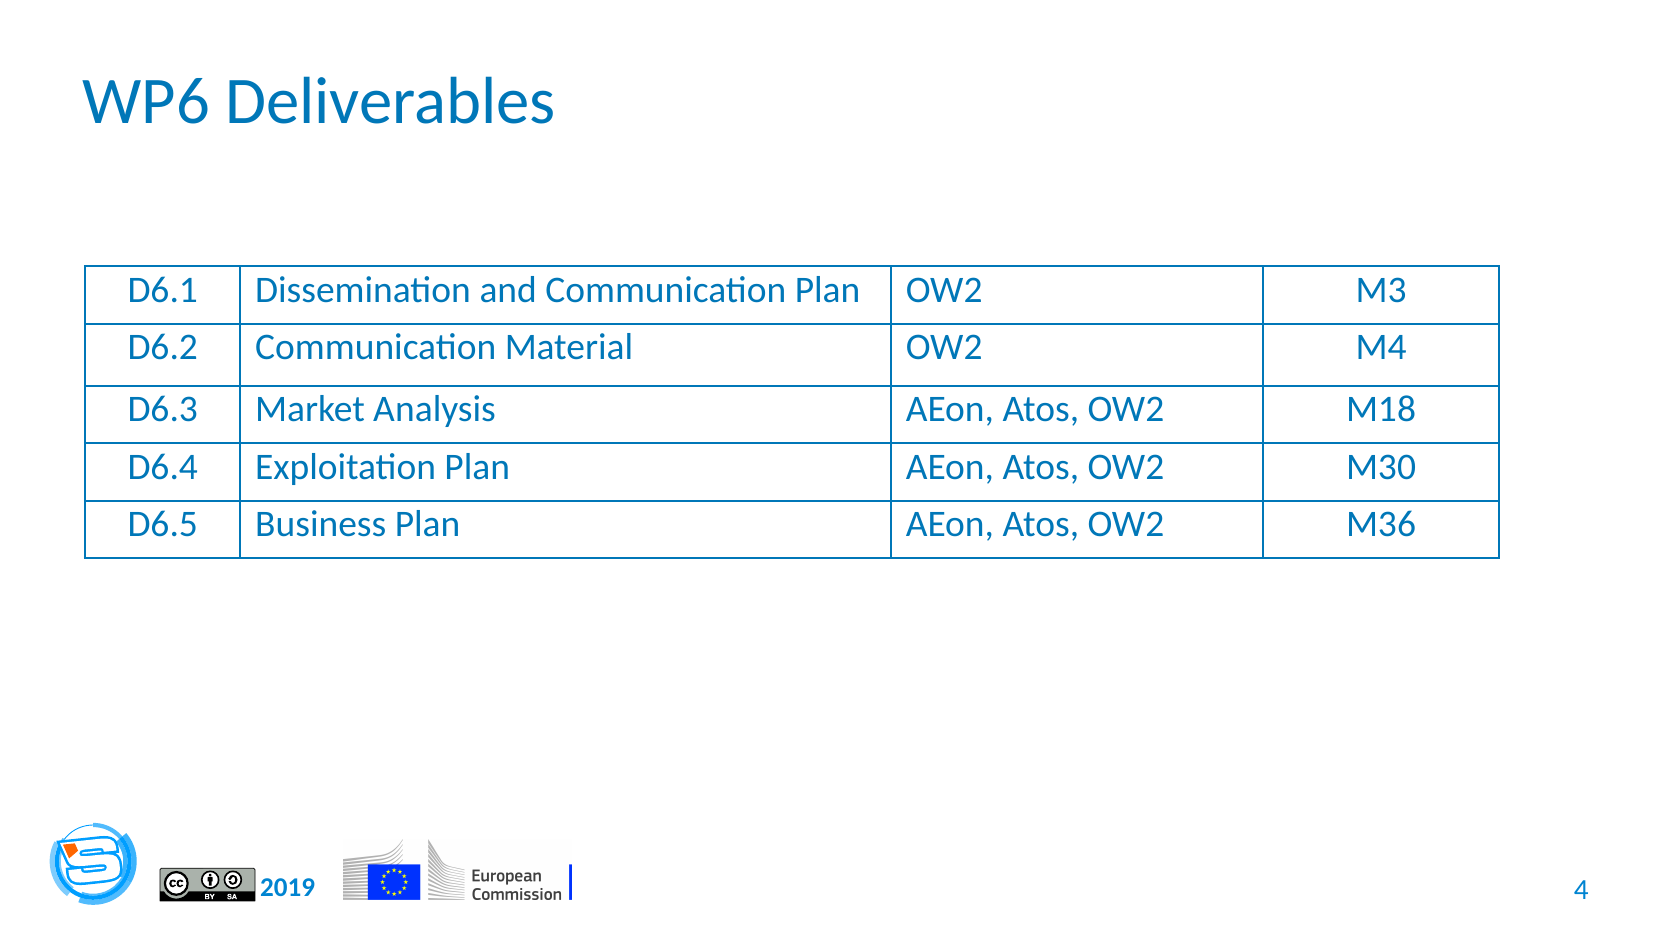

# WP6 Deliverables
| D6.1 | Dissemination and Communication Plan | OW2 | M3 |
| --- | --- | --- | --- |
| D6.2 | Communication Material | OW2 | M4 |
| D6.3 | Market Analysis | AEon, Atos, OW2 | M18 |
| D6.4 | Exploitation Plan | AEon, Atos, OW2 | M30 |
| D6.5 | Business Plan | AEon, Atos, OW2 | M36 |
4